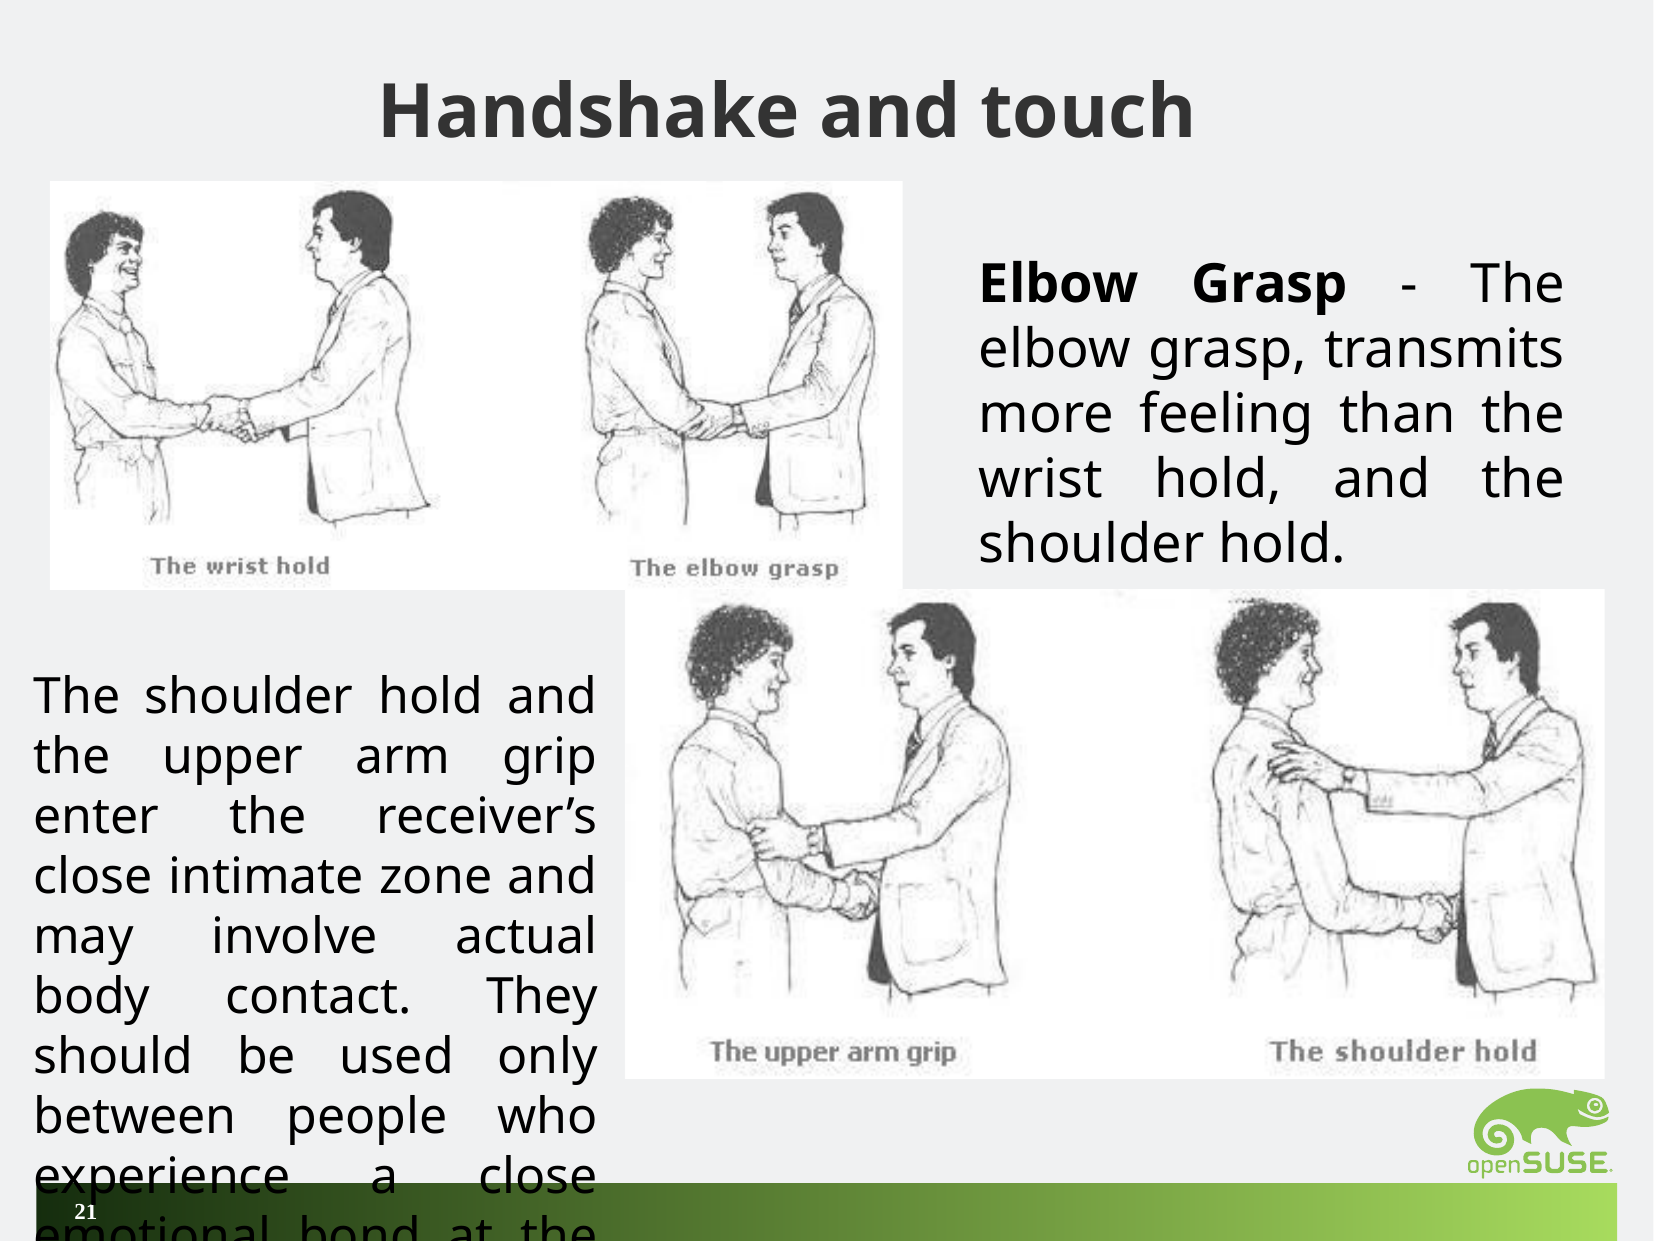

# Handshake and touch
Elbow Grasp - The elbow grasp, transmits more feeling than the wrist hold, and the shoulder hold.
The shoulder hold and the upper arm grip enter the receiver’s close intimate zone and may involve actual body contact. They should be used only between people who experience a close emotional bond at the time of the handshake.
21